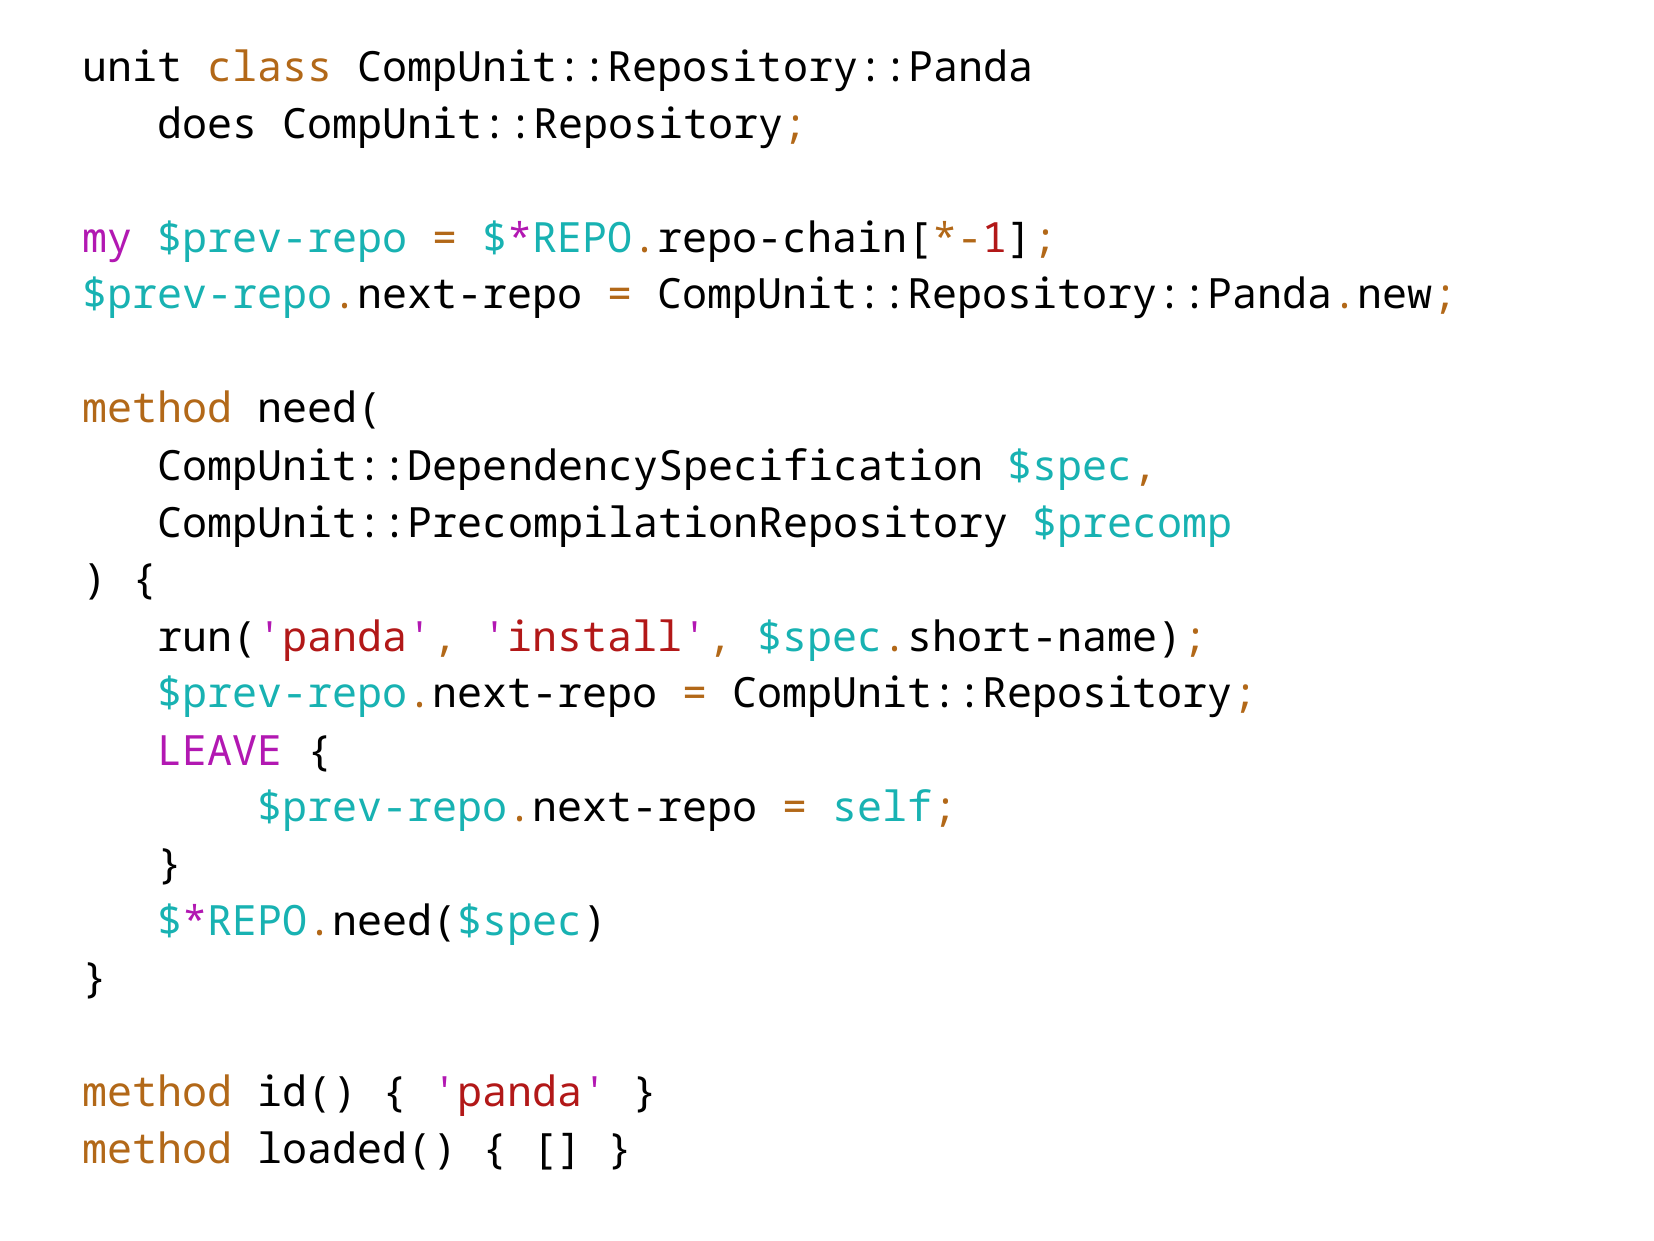

# unit class CompUnit::Repository::Panda    does CompUnit::Repository; my $prev-repo = $*REPO.repo-chain[*-1]; $prev-repo.next-repo = CompUnit::Repository::Panda.new; method need(    CompUnit::DependencySpecification $spec,    CompUnit::PrecompilationRepository $precomp ) {    run('panda', 'install', $spec.short-name);    $prev-repo.next-repo = CompUnit::Repository;    LEAVE {        $prev-repo.next-repo = self;    }    $*REPO.need($spec) } method id() { 'panda' } method loaded() { [] }